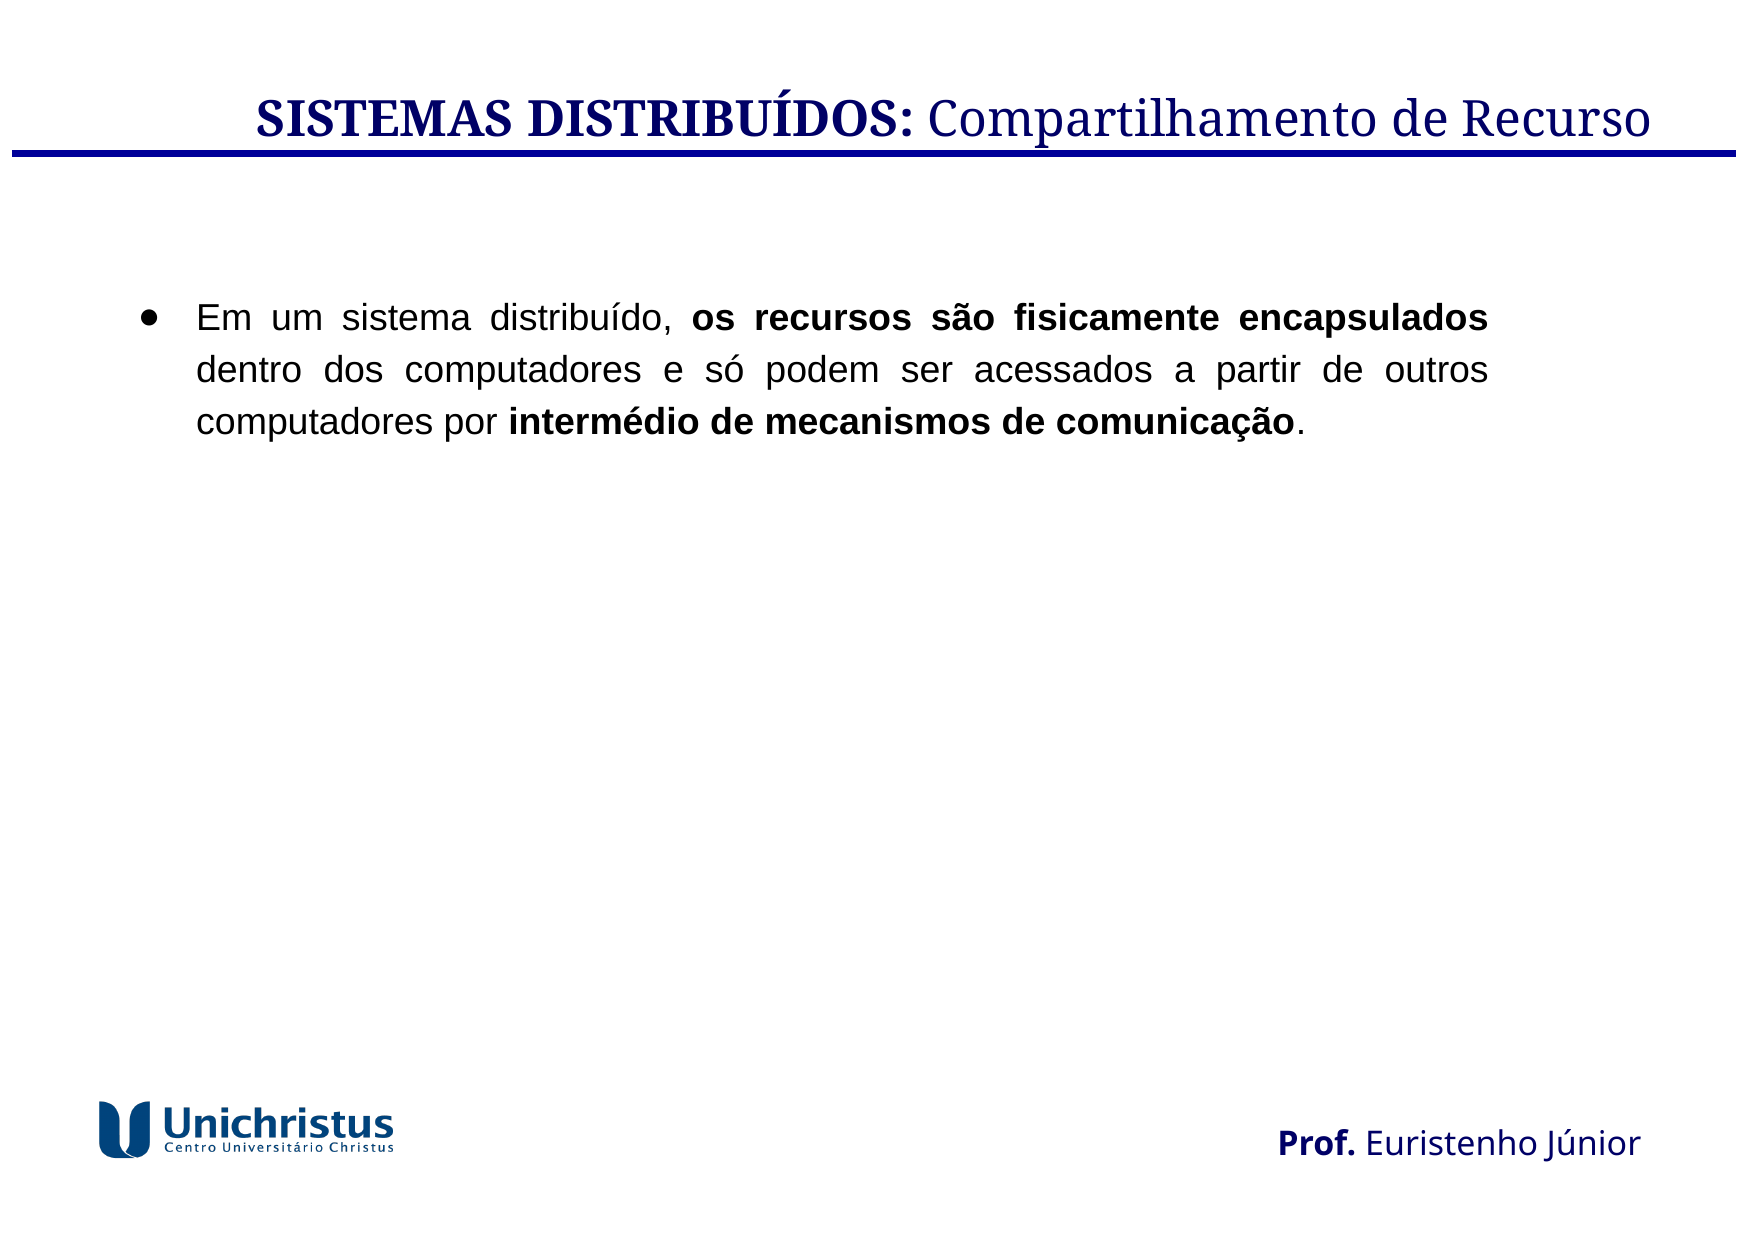

SISTEMAS DISTRIBUÍDOS: Compartilhamento de Recurso
Em um sistema distribuído, os recursos são fisicamente encapsulados dentro dos computadores e só podem ser acessados a partir de outros computadores por intermédio de mecanismos de comunicação.
Prof. Euristenho Júnior